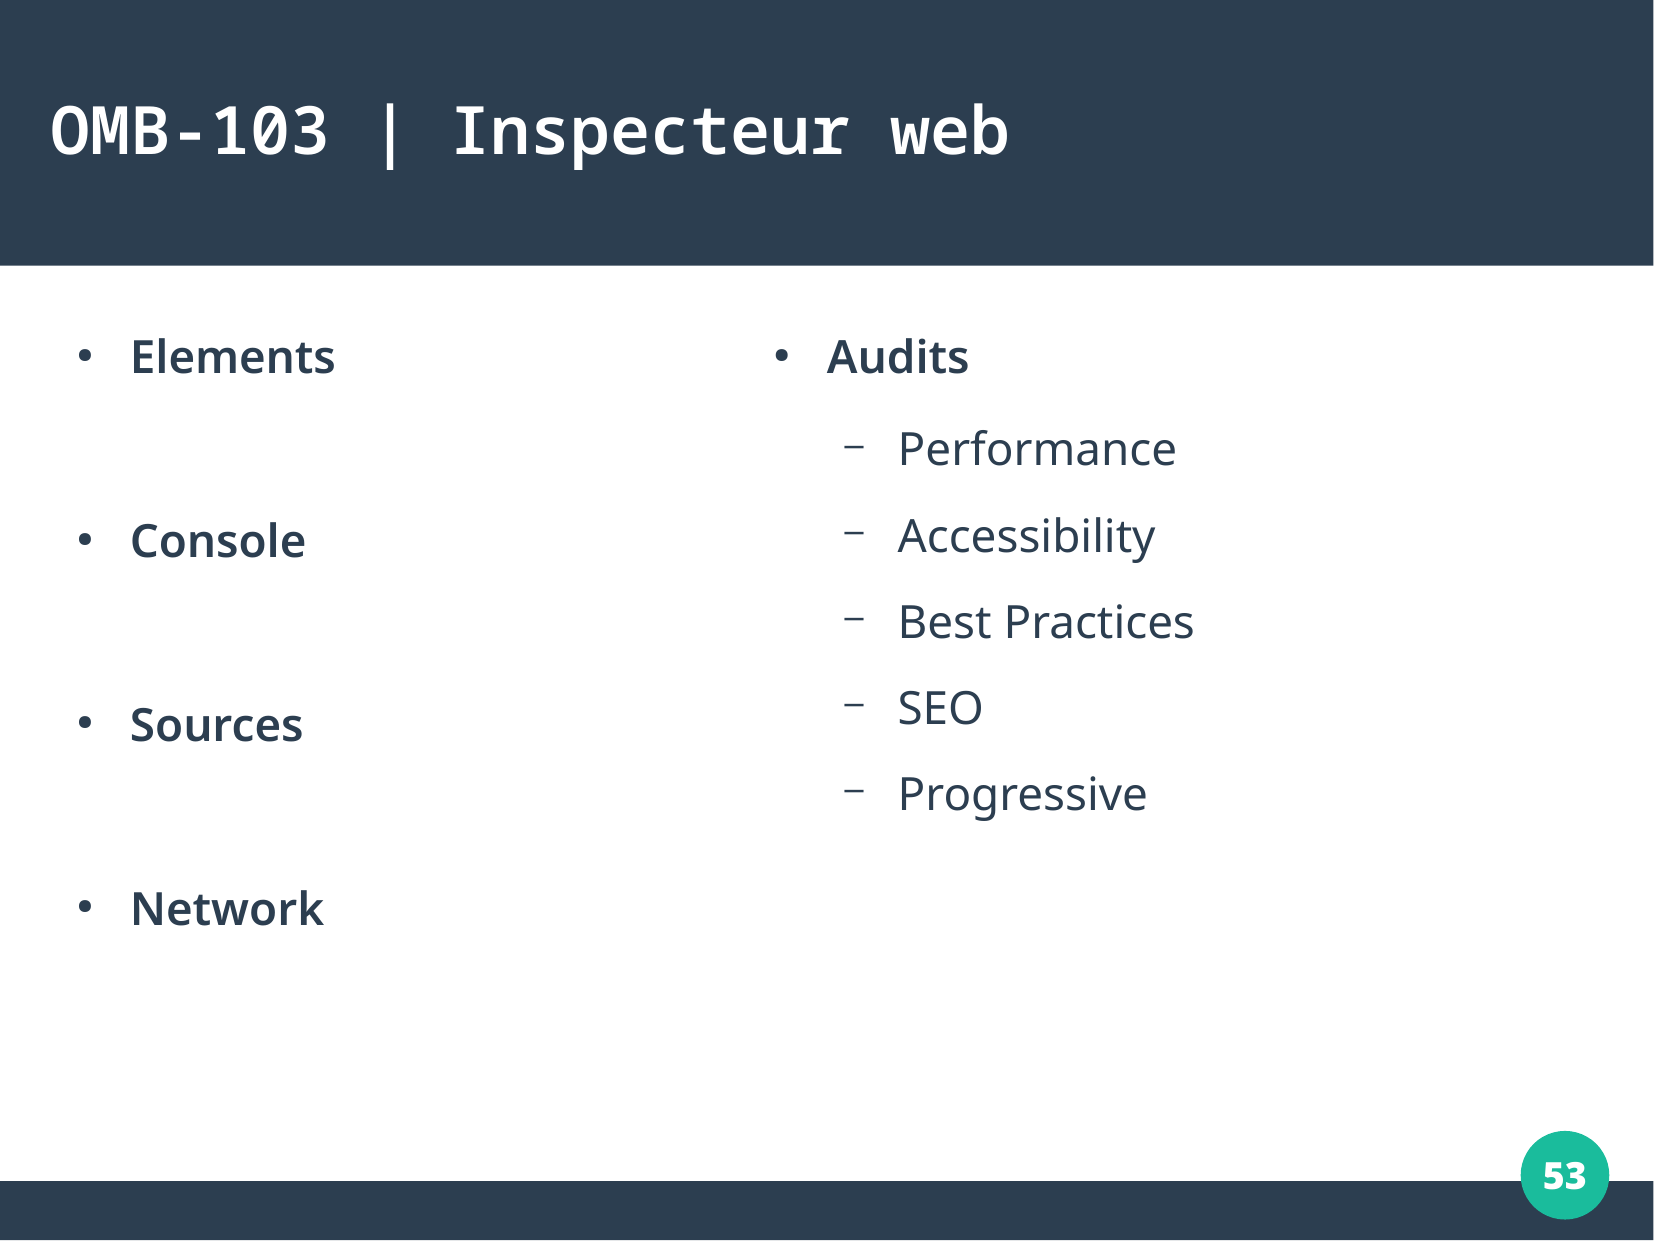

OMB-103 | Inspecteur web
# Elements
Console
Sources
Network
Audits
Performance
Accessibility
Best Practices
SEO
Progressive
53